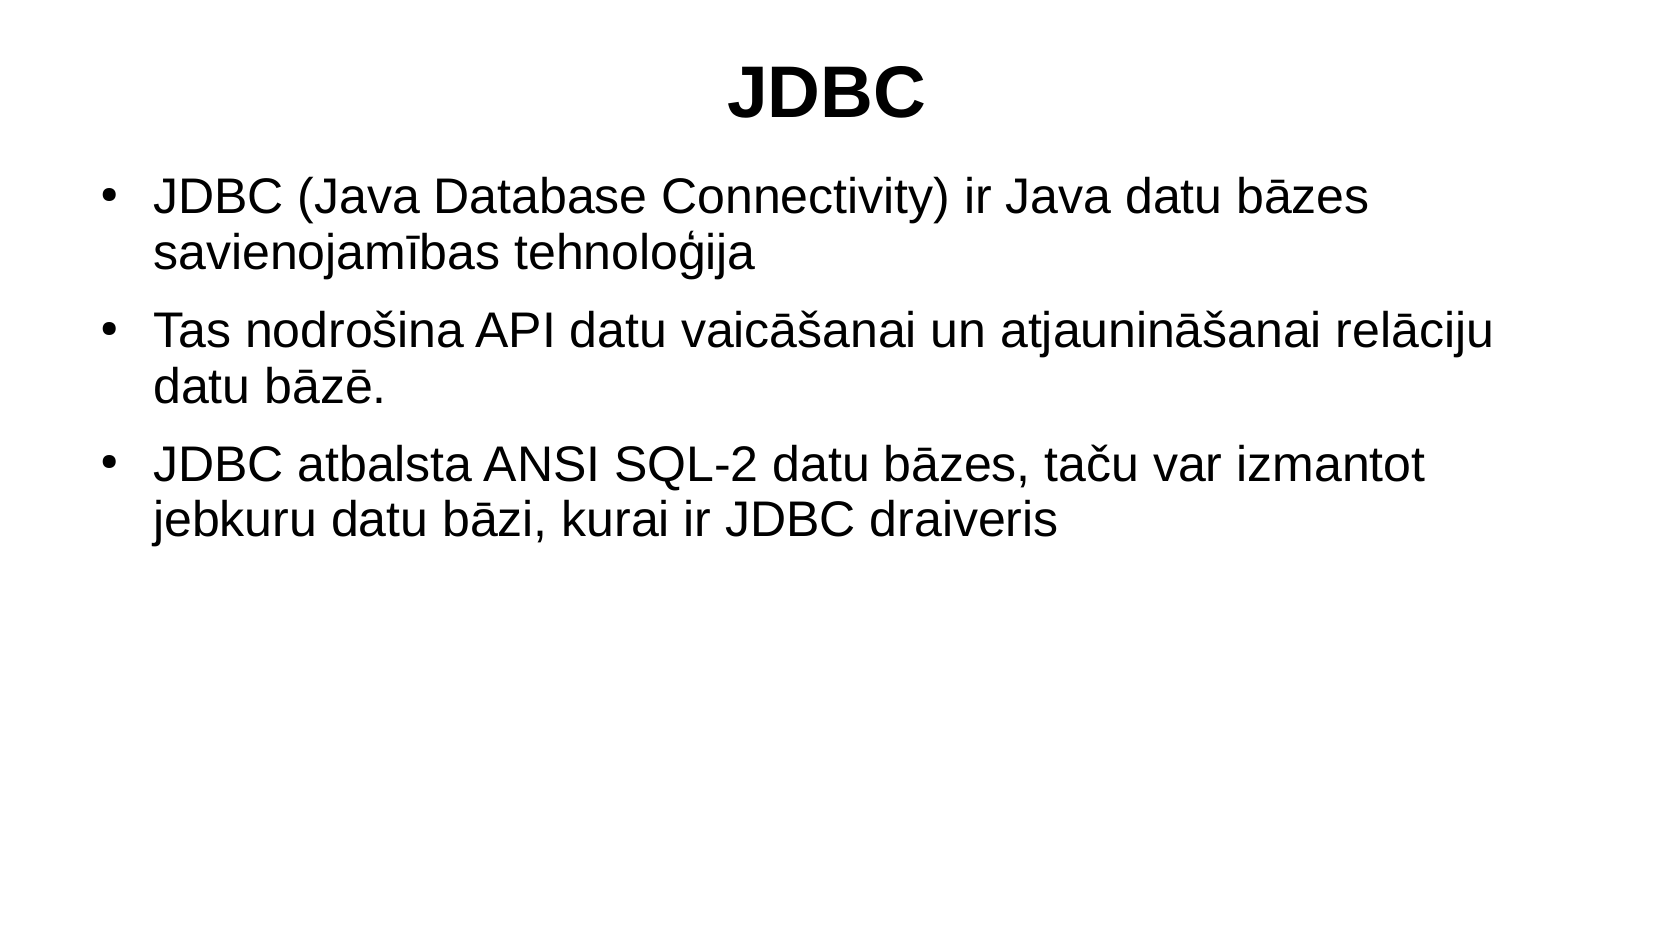

# JDBC
JDBC (Java Database Connectivity) ir Java datu bāzes savienojamības tehnoloģija
Tas nodrošina API datu vaicāšanai un atjaunināšanai relāciju datu bāzē.
JDBC atbalsta ANSI SQL-2 datu bāzes, taču var izmantot jebkuru datu bāzi, kurai ir JDBC draiveris